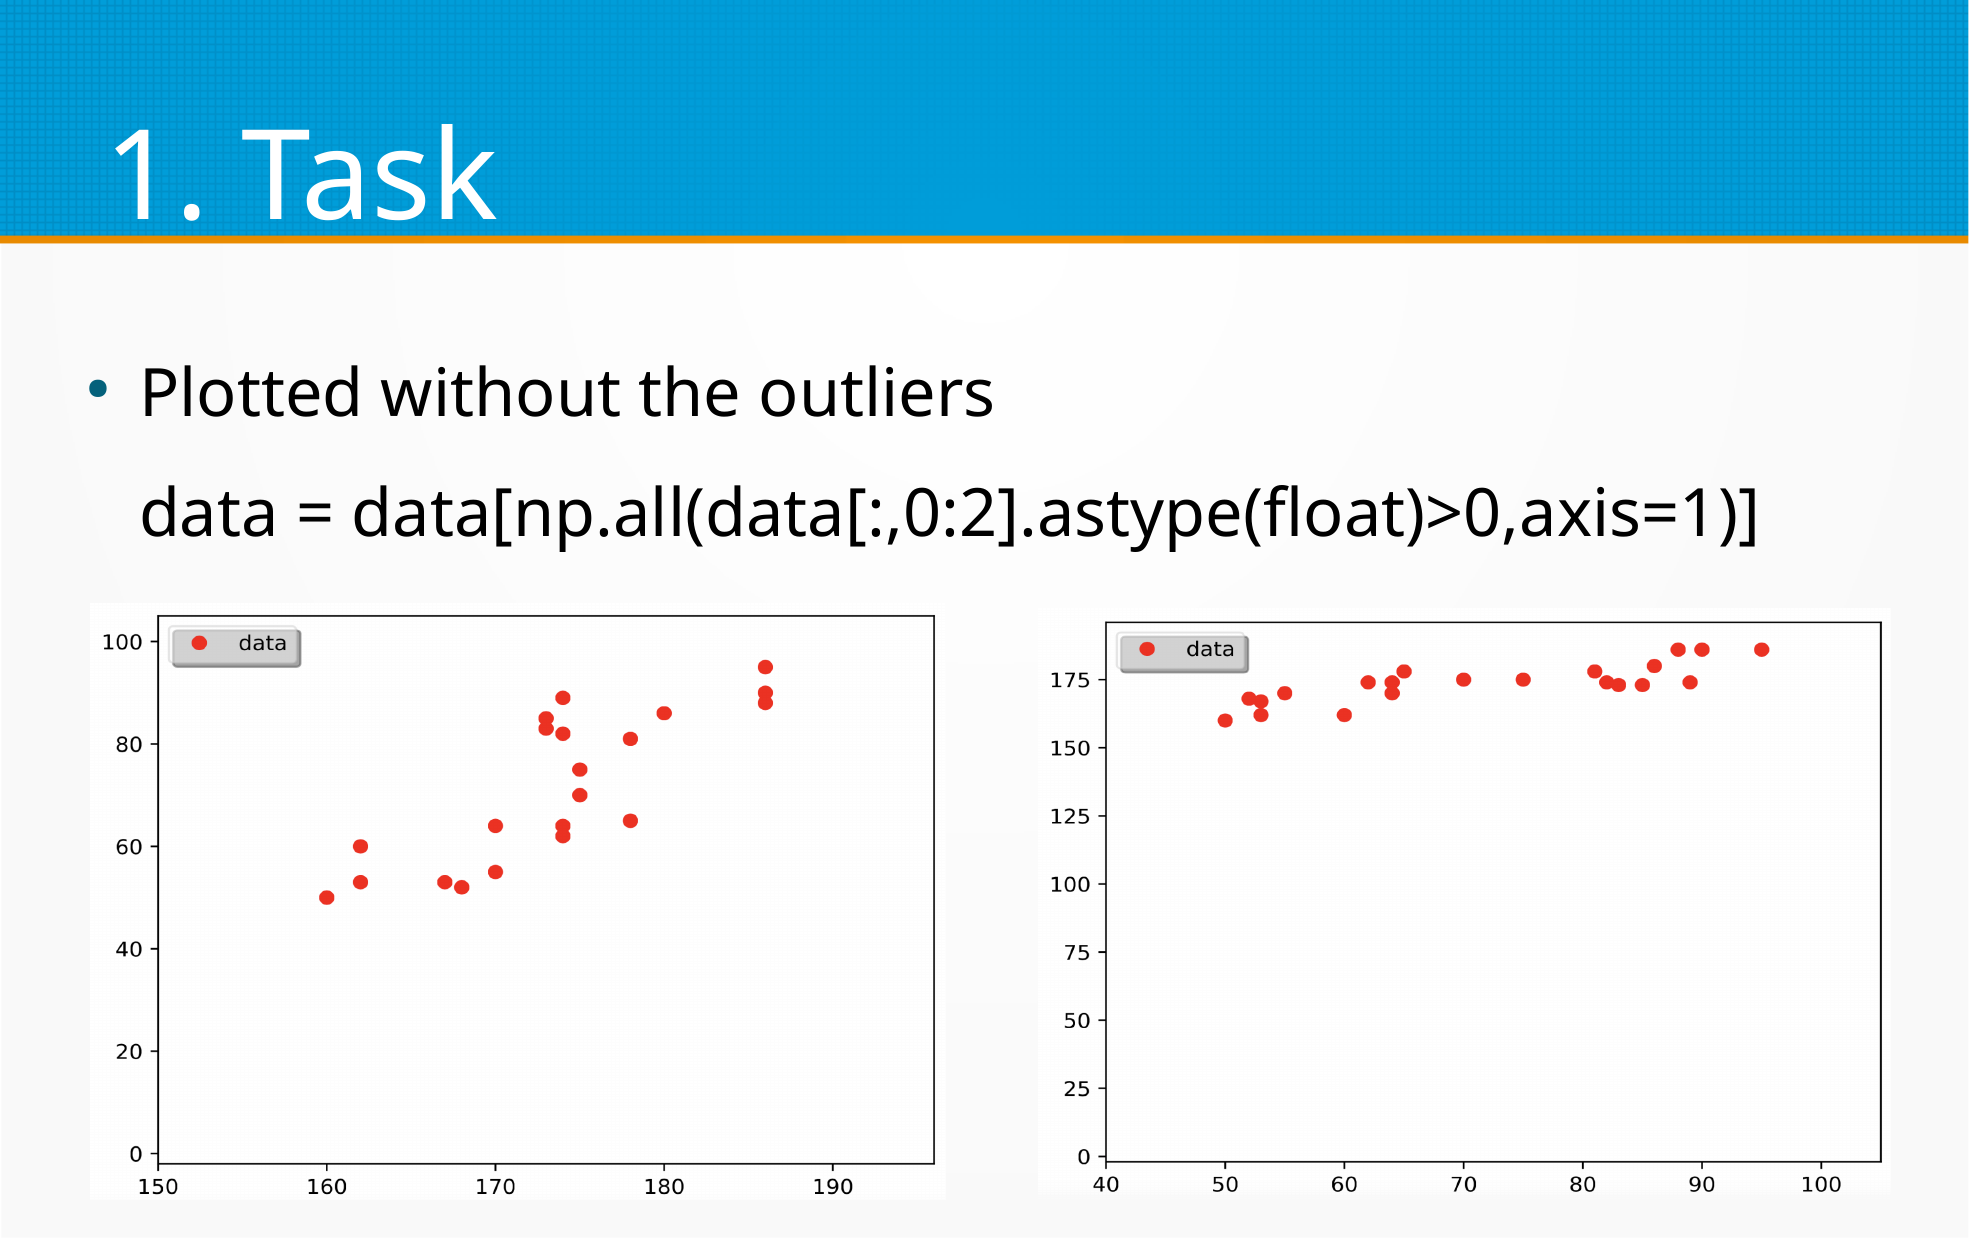

1. Task
#
Plotted without the outliers
data = data[np.all(data[:,0:2].astype(float)>0,axis=1)]